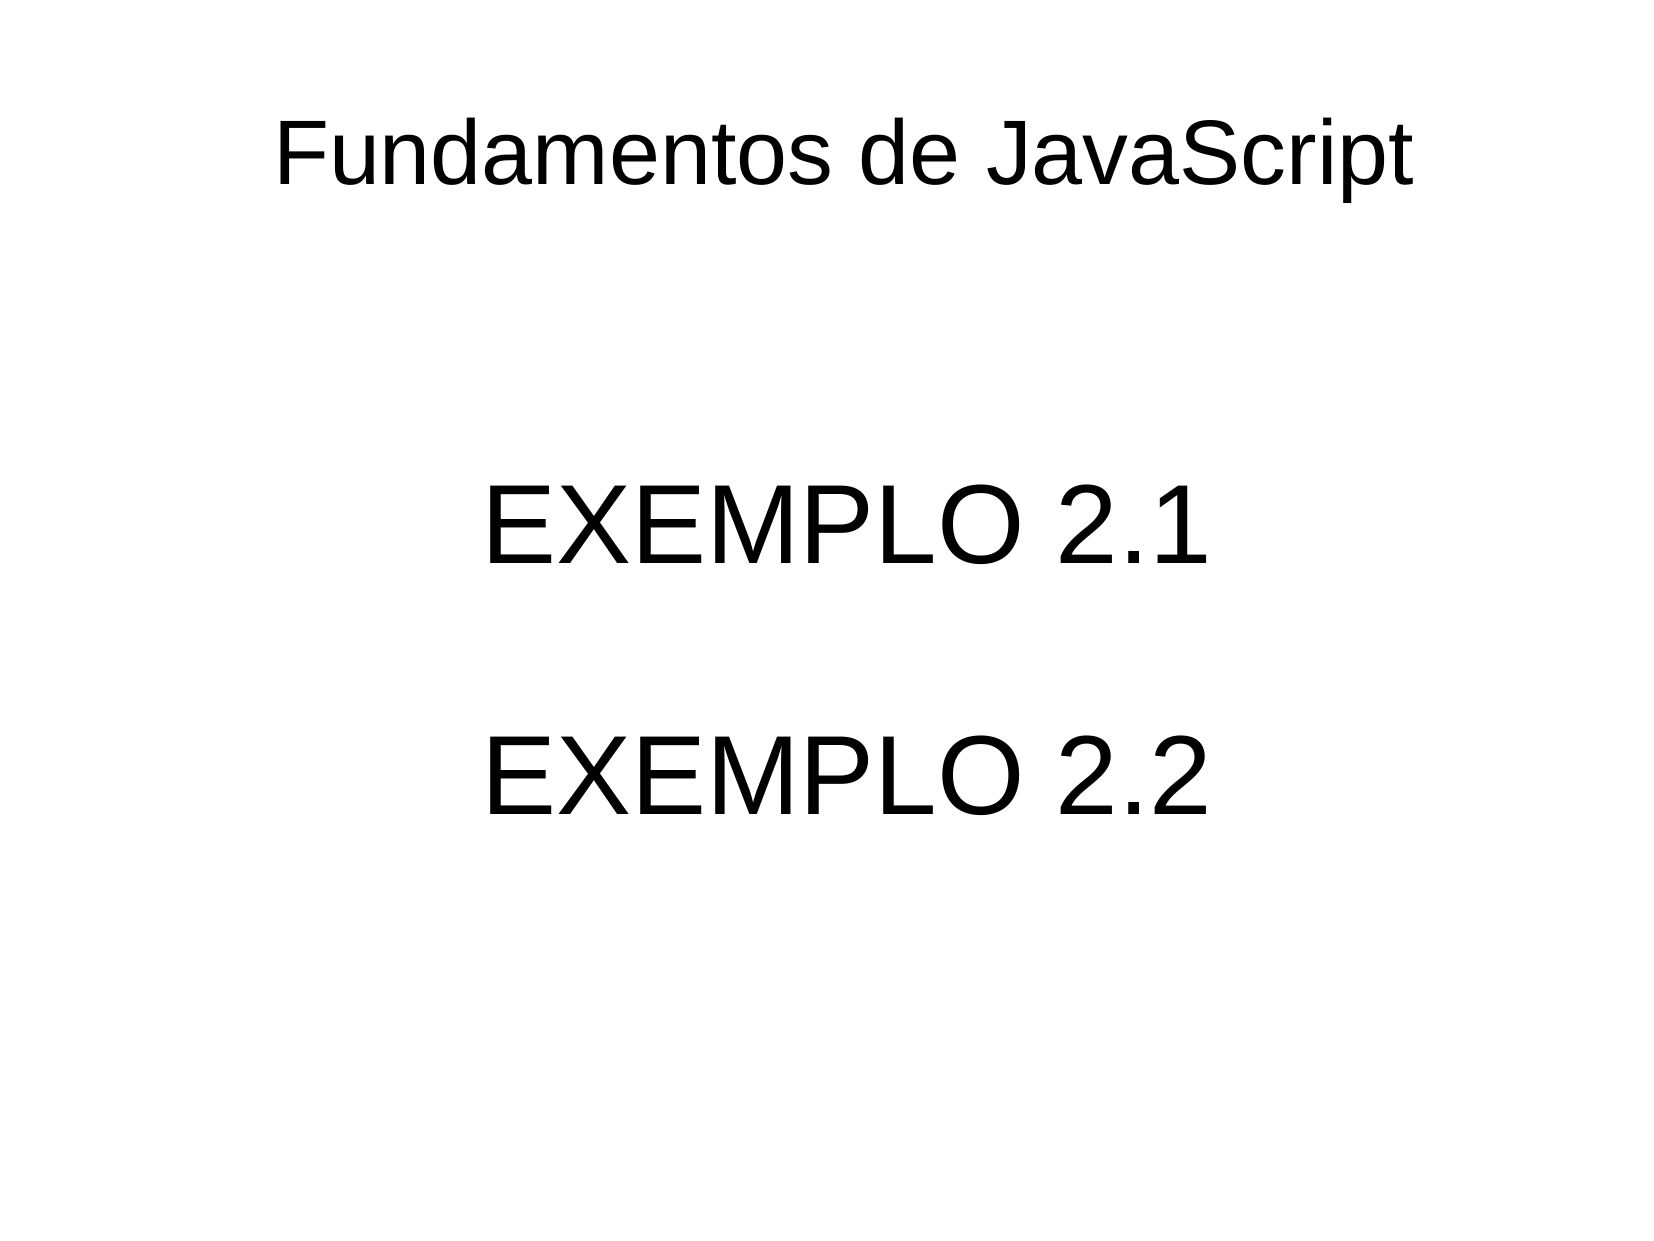

# Fundamentos de JavaScript
EXEMPLO 2.1
EXEMPLO 2.2